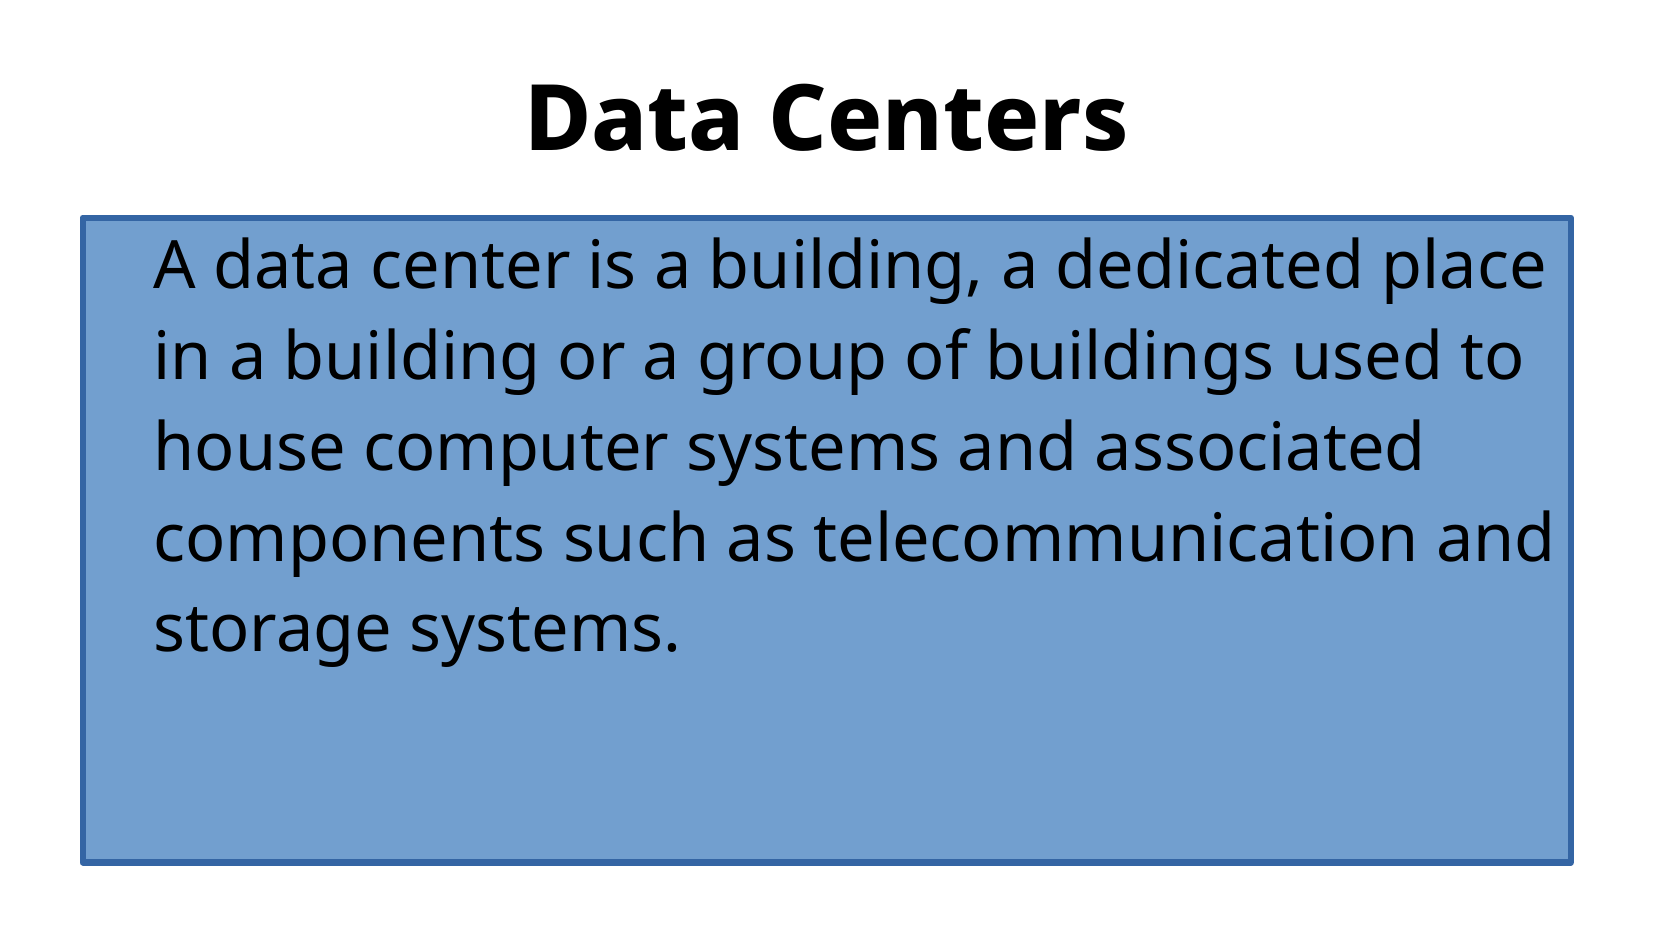

# Data Centers
A data center is a building, a dedicated place in a building or a group of buildings used to house computer systems and associated components such as telecommunication and storage systems.